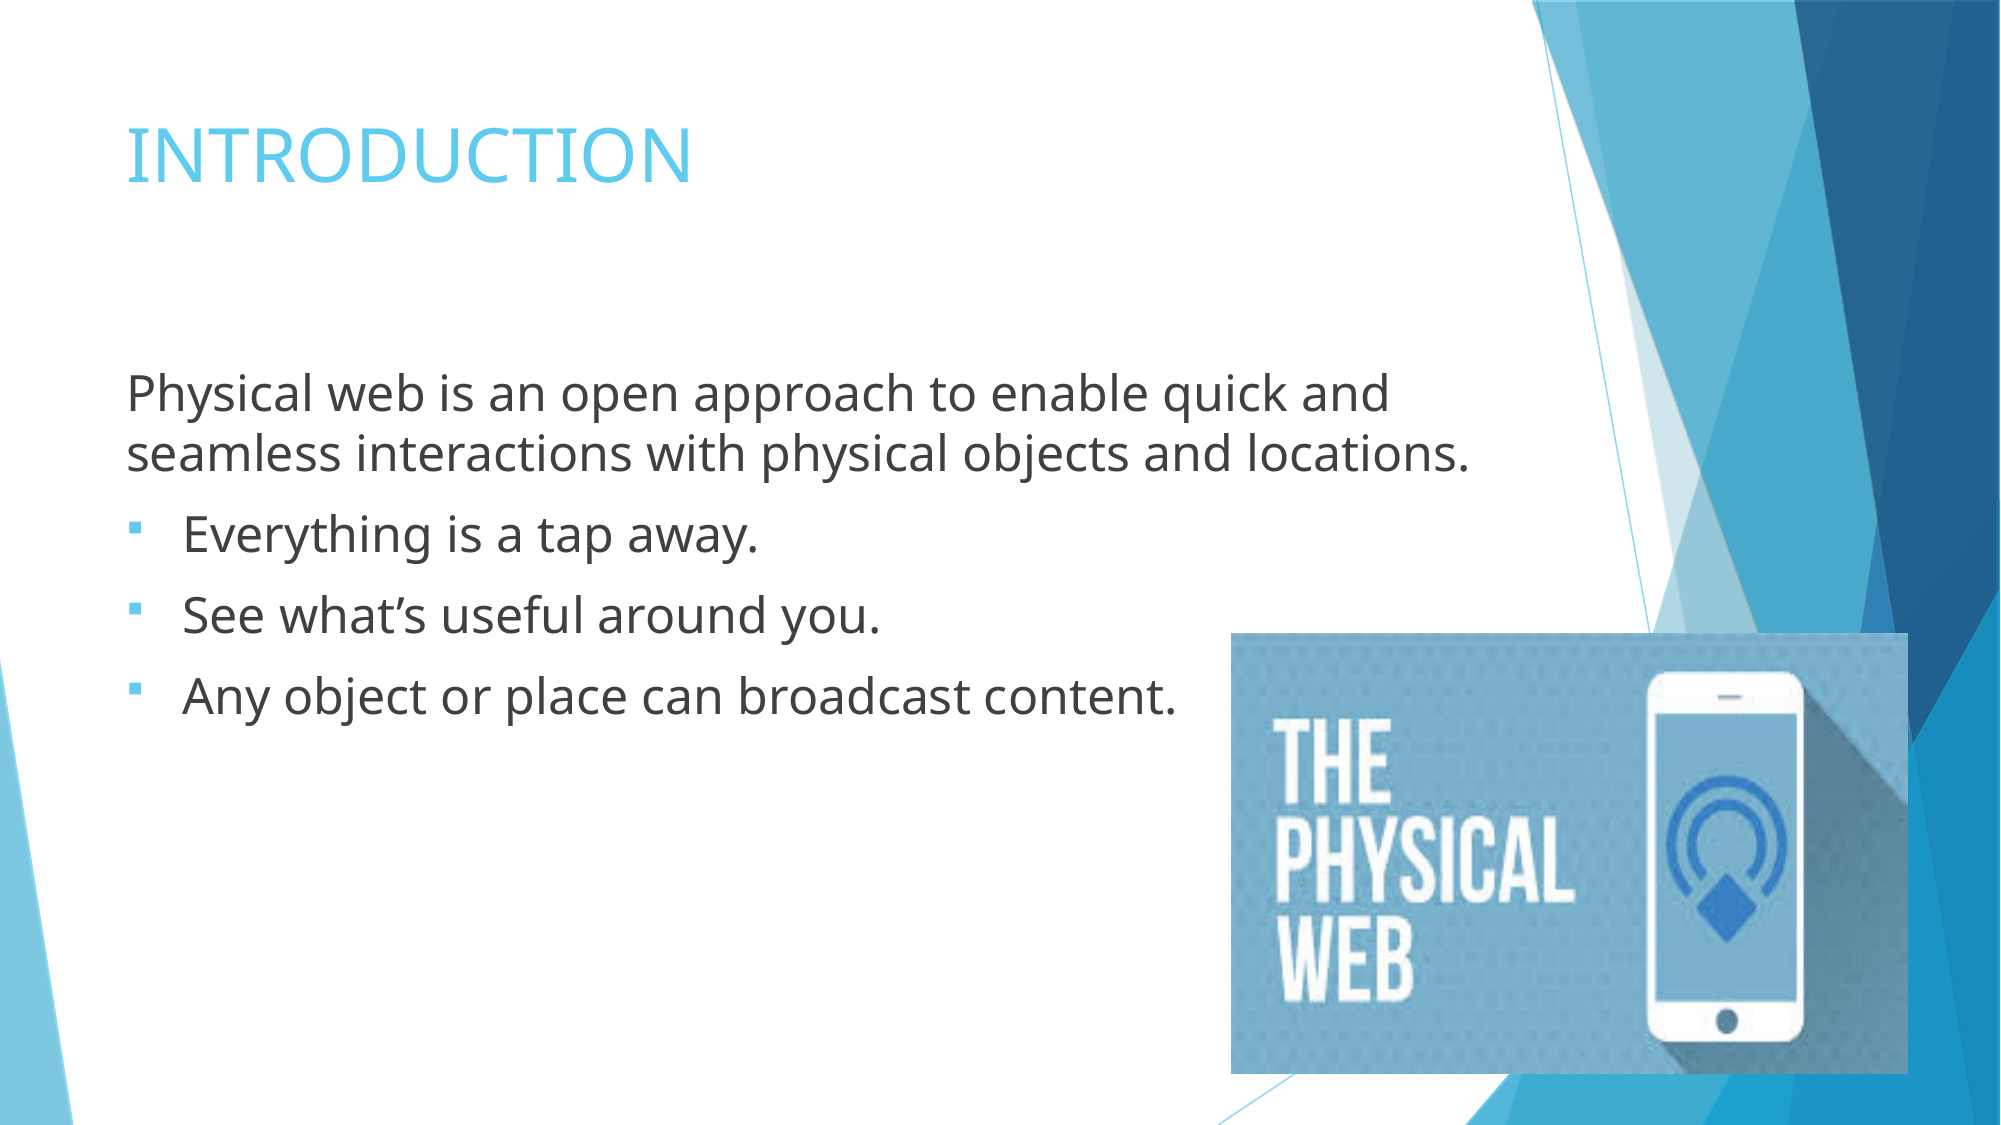

# INTRODUCTION
Physical web is an open approach to enable quick and seamless interactions with physical objects and locations.
Everything is a tap away.
See what’s useful around you.
Any object or place can broadcast content.